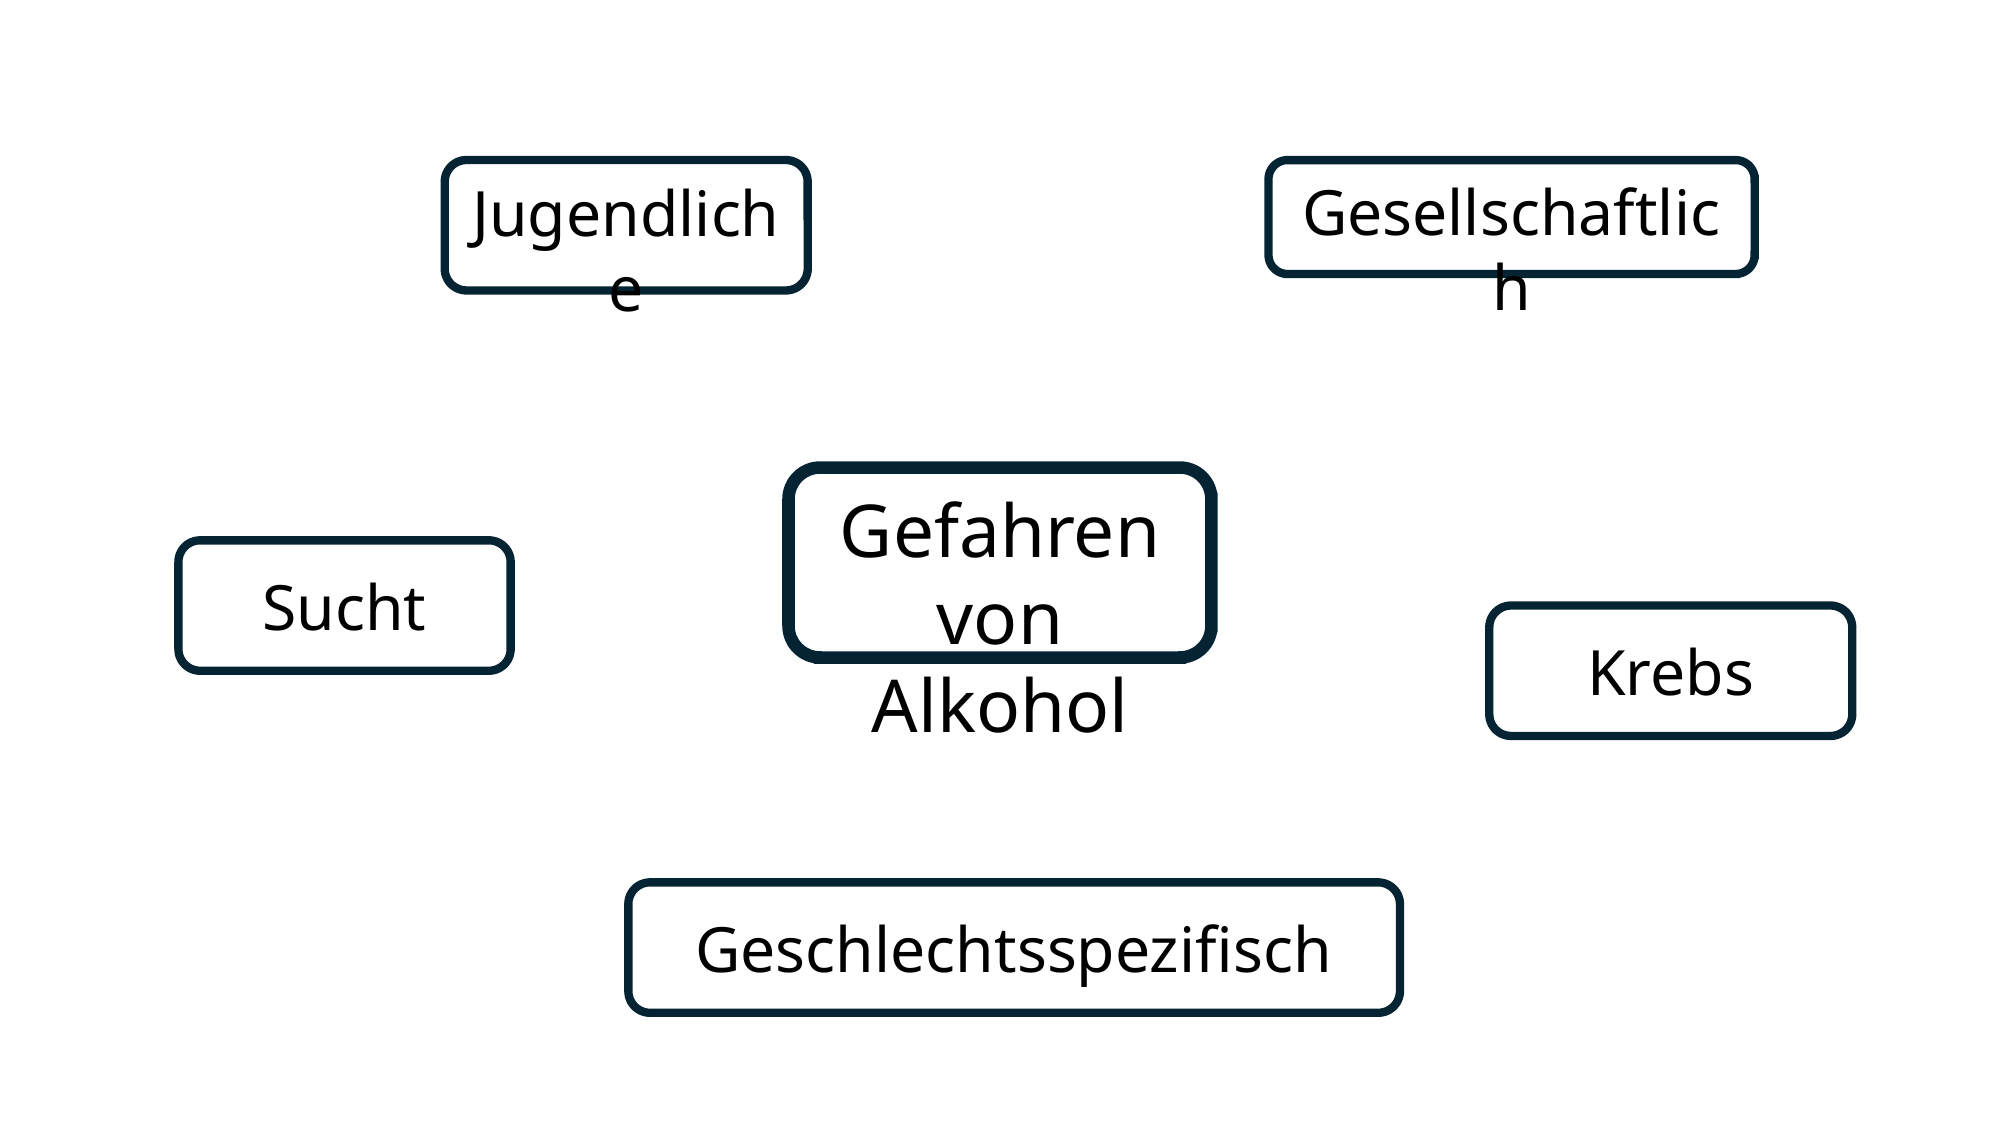

Jugendliche
Gesellschaftlich
Gefahren von Alkohol
Sucht
Krebs
Geschlechtsspezifisch